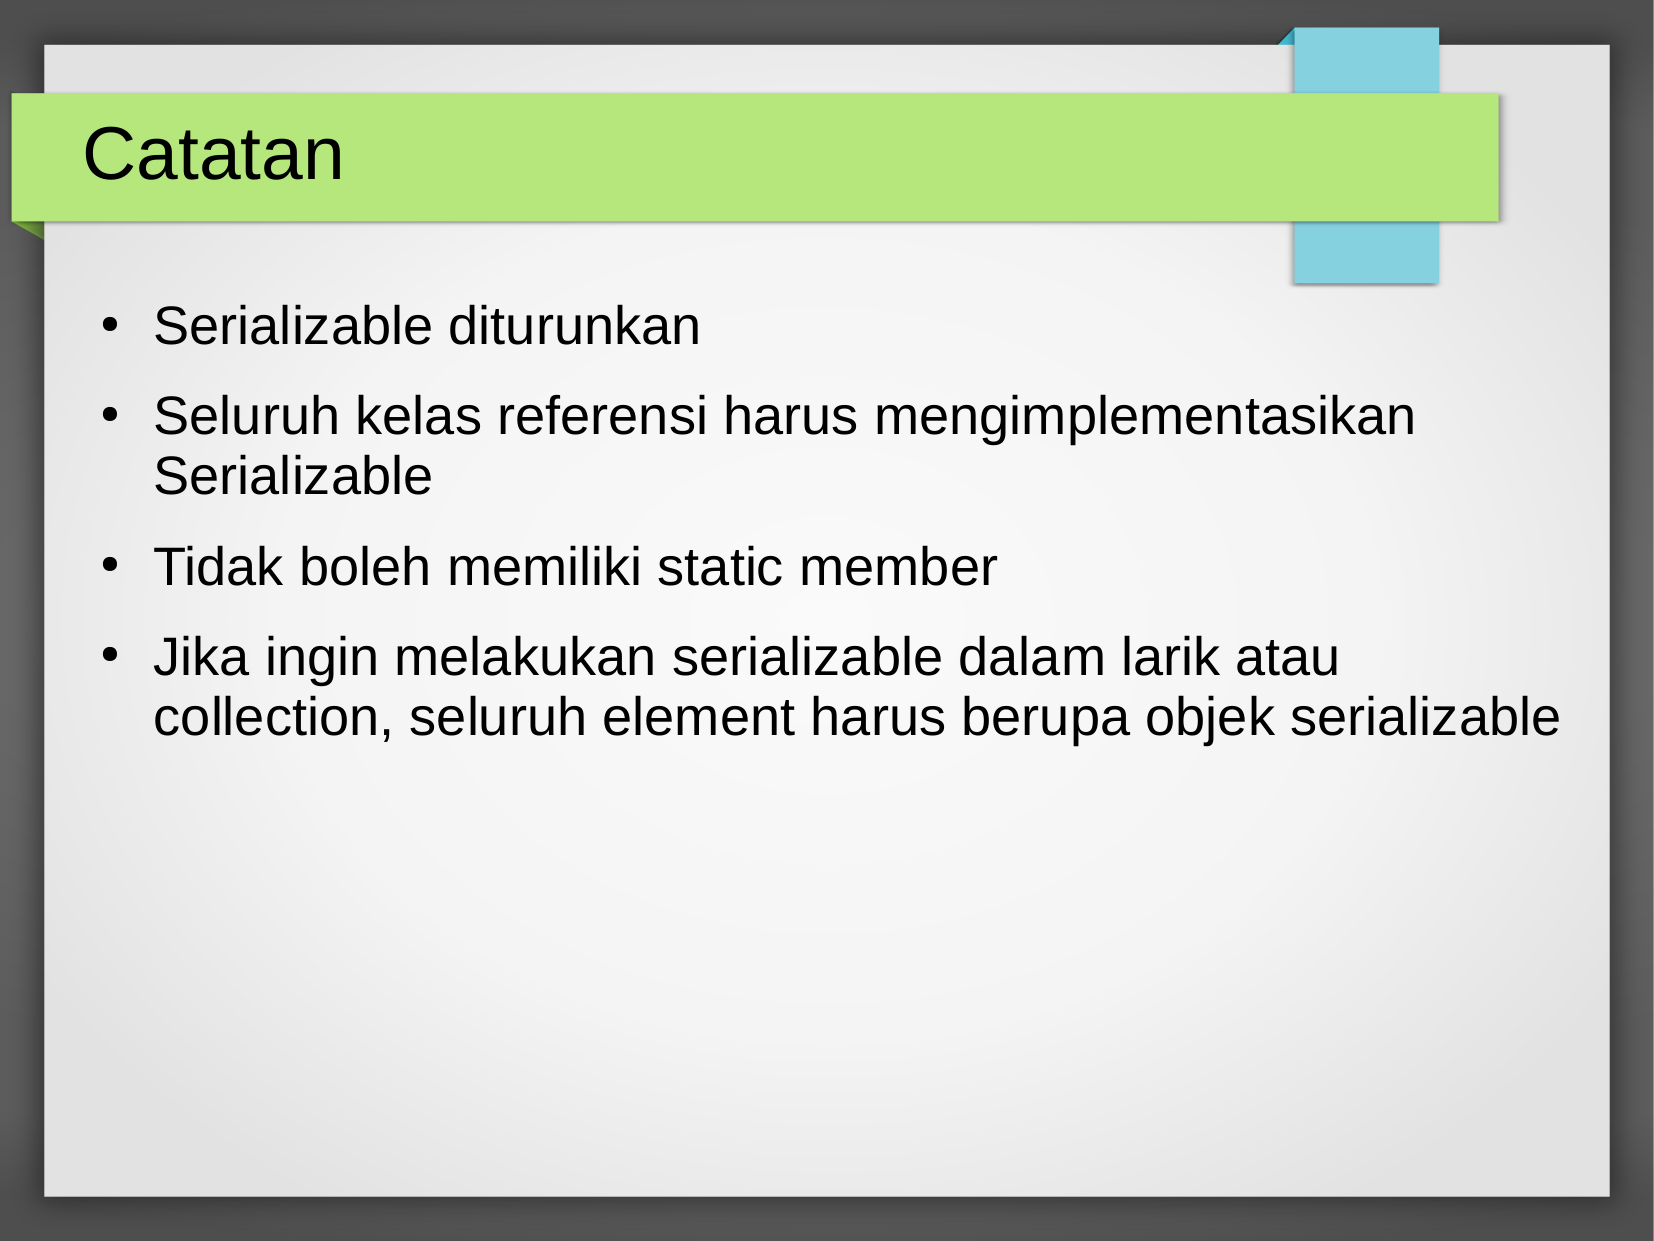

# Catatan
Serializable diturunkan
Seluruh kelas referensi harus mengimplementasikan Serializable
Tidak boleh memiliki static member
Jika ingin melakukan serializable dalam larik atau collection, seluruh element harus berupa objek serializable